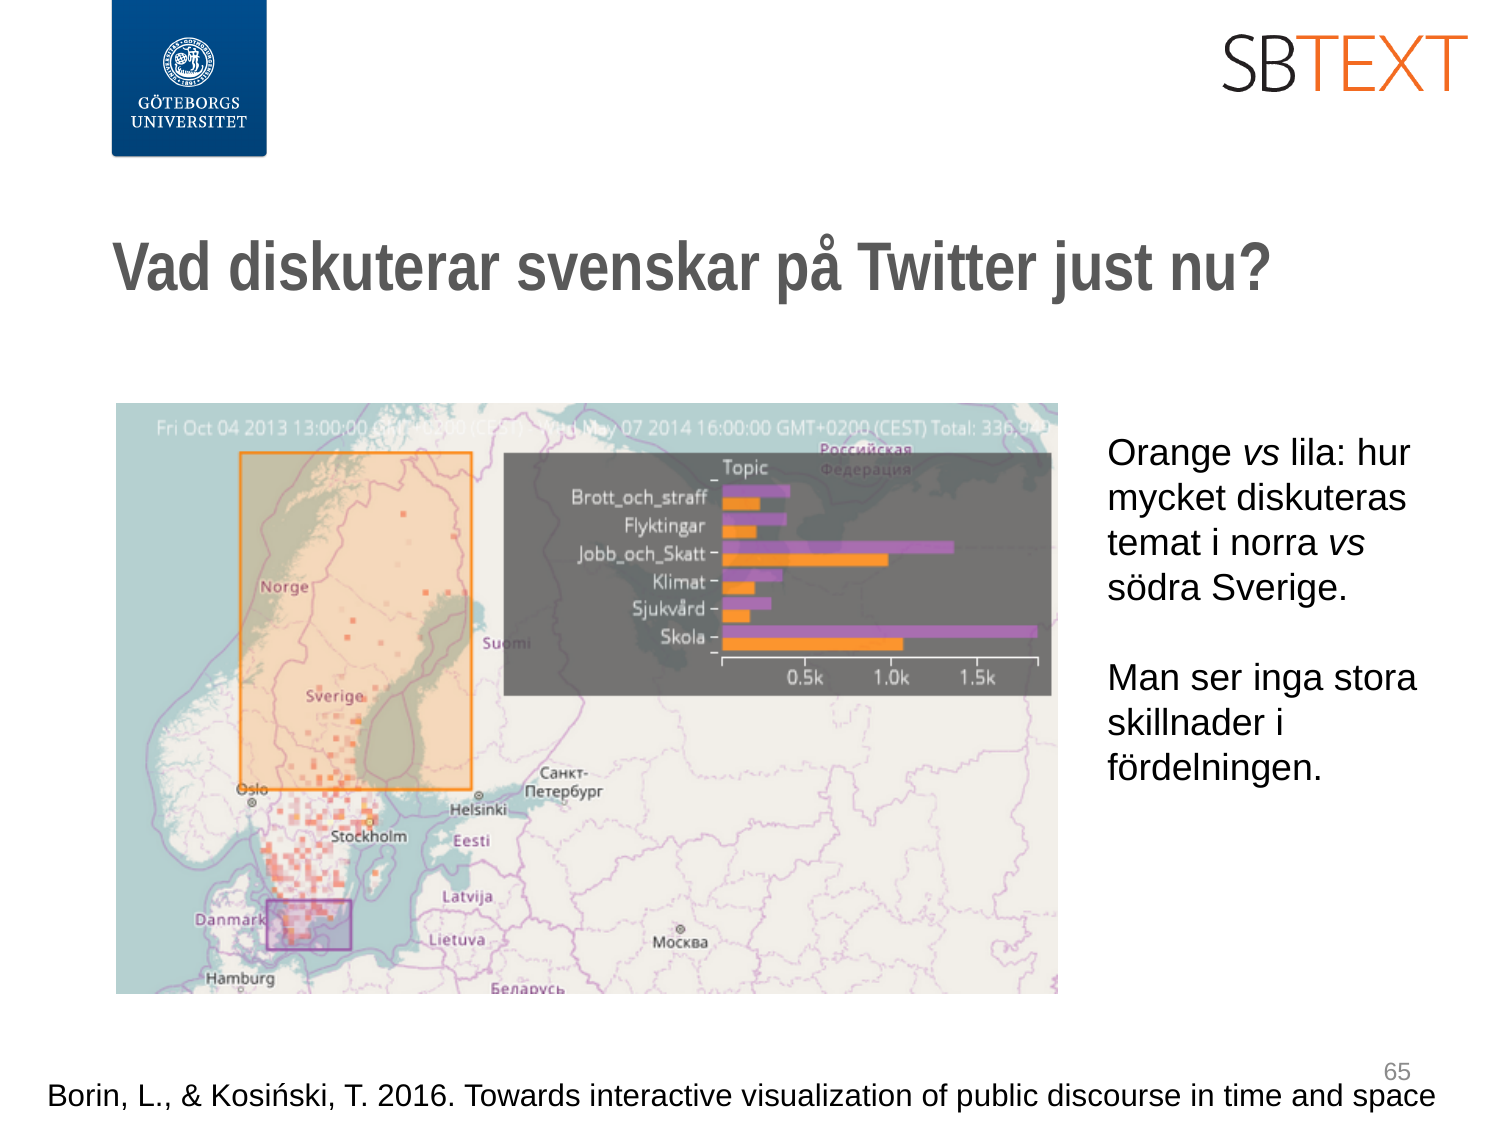

# Vad diskuterar svenskar på Twitter just nu?
Orange vs lila: hur mycket diskuteras temat i norra vs södra Sverige.
Man ser inga stora skillnader i fördelningen.
Borin, L., & Kosiński, T. 2016. Towards interactive visualization of public discourse in time and space